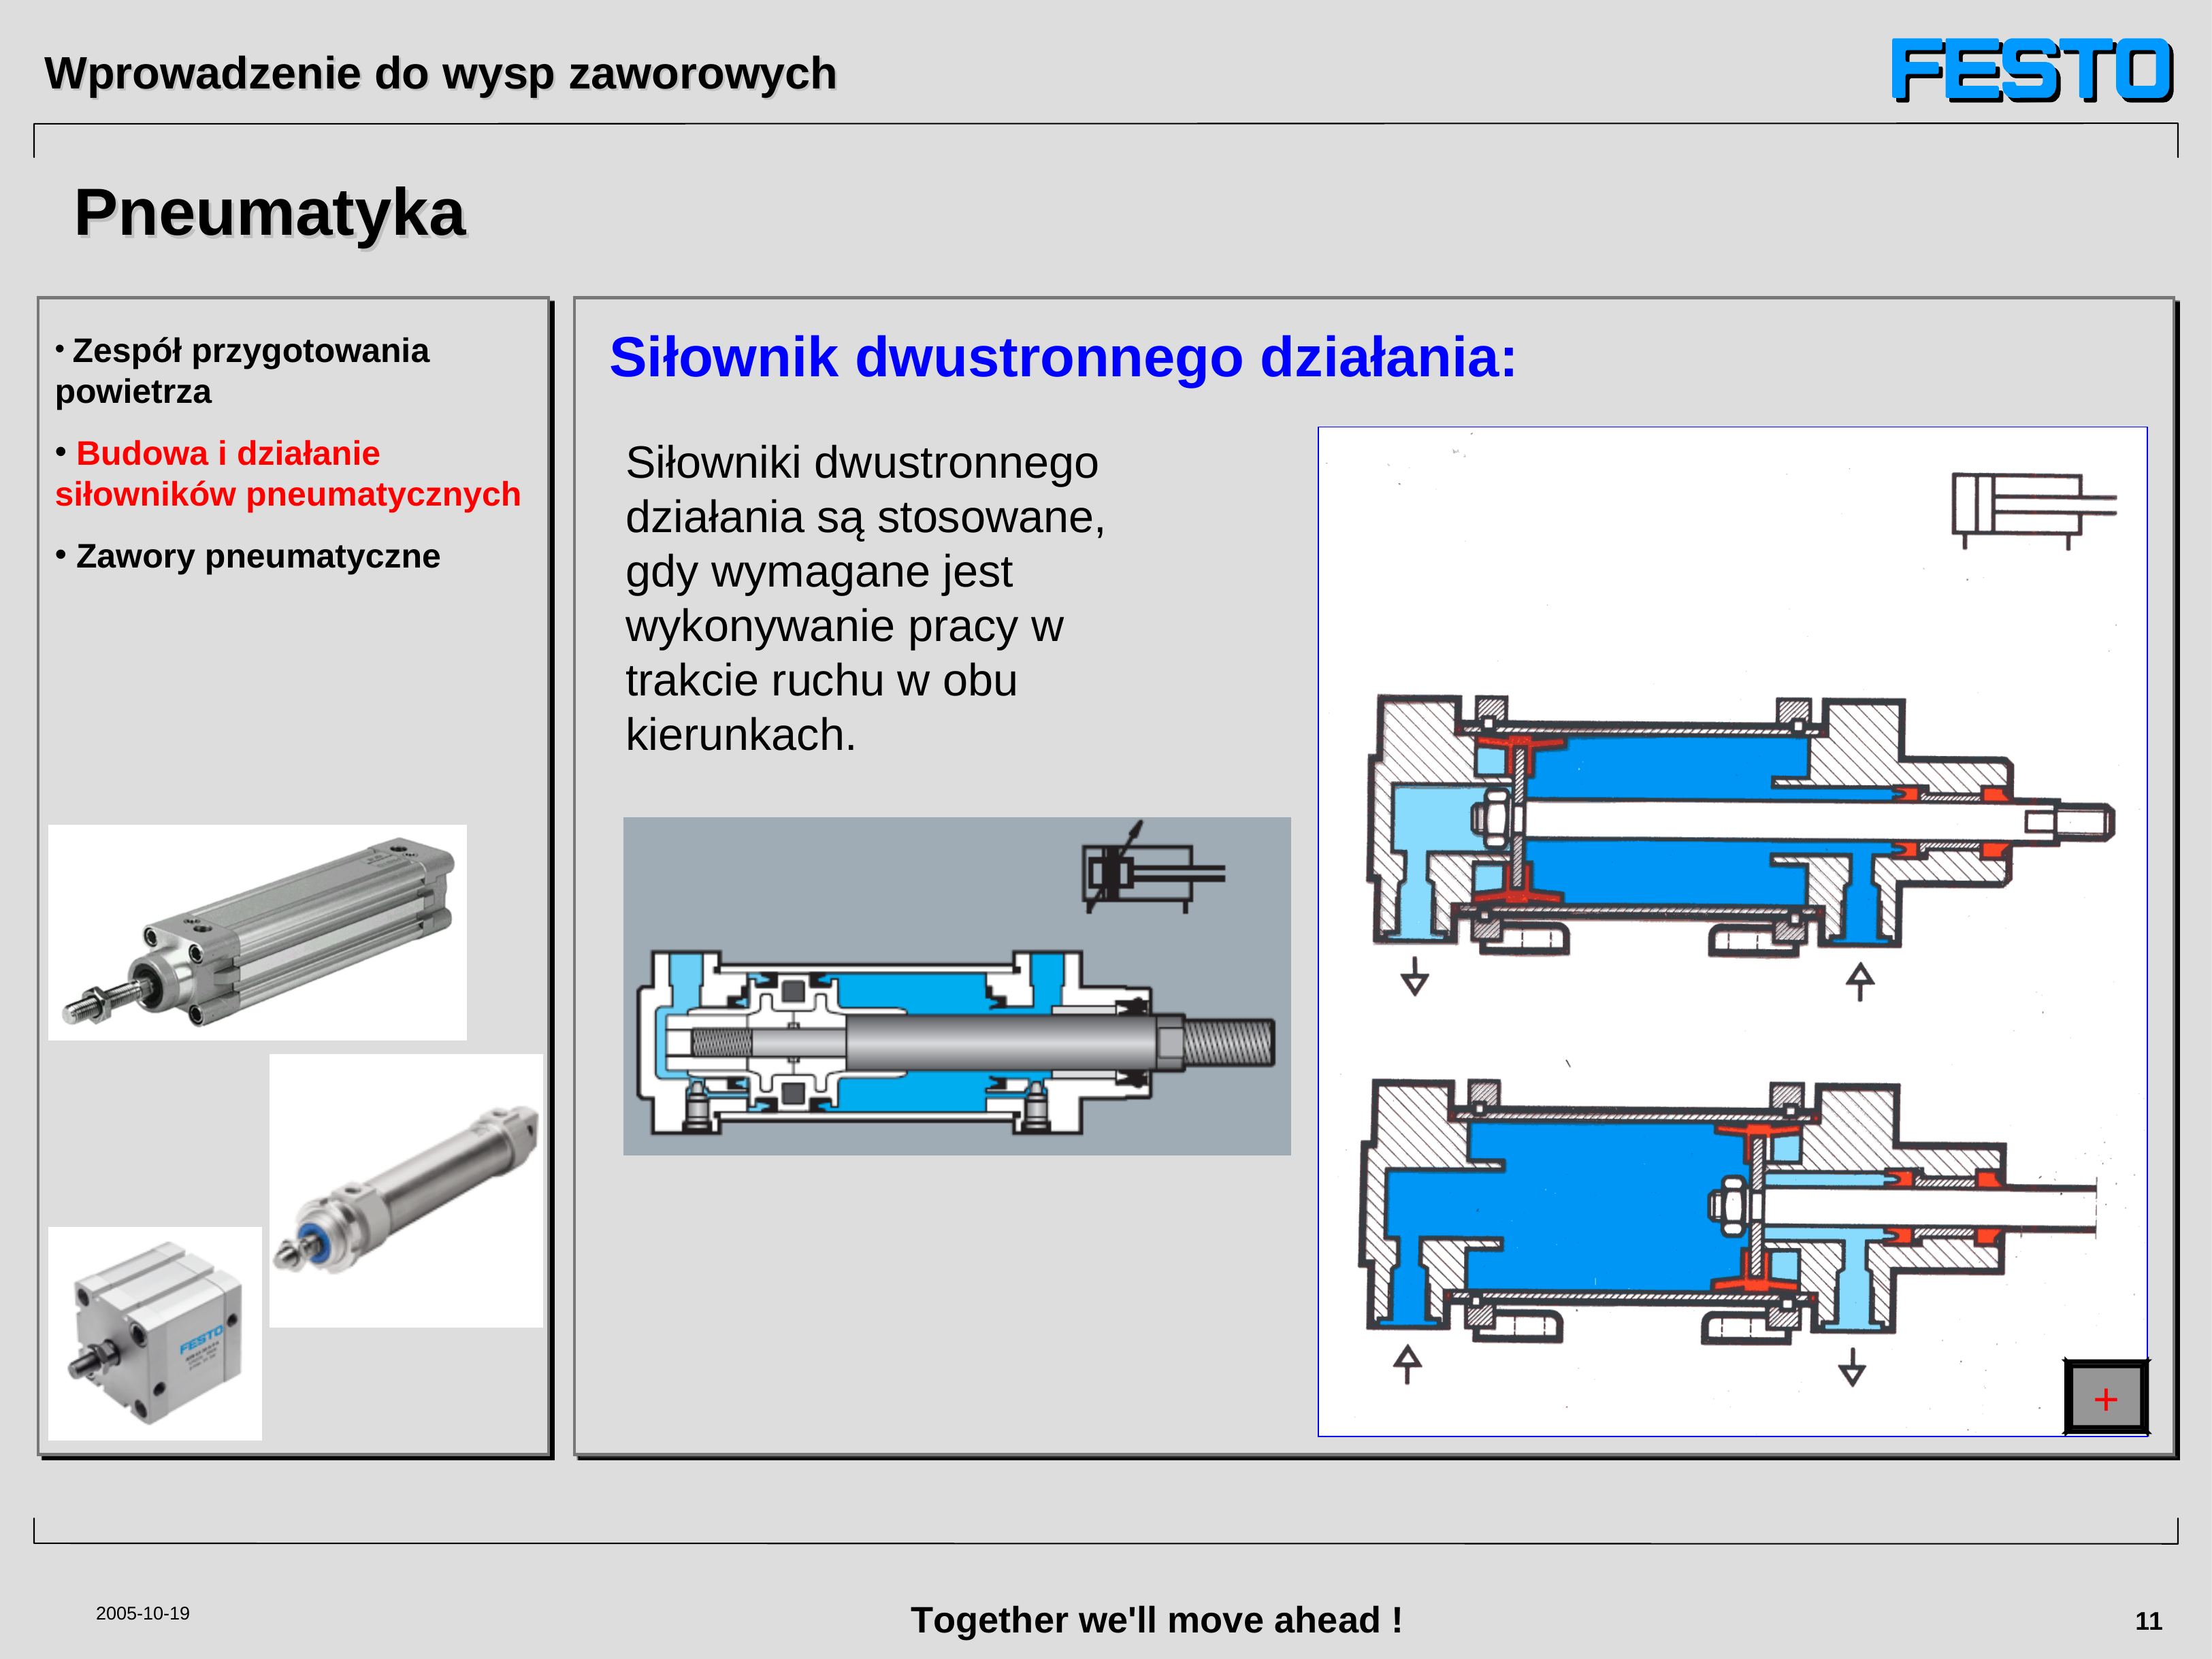

# Pneumatyka
Siłownik dwustronnego działania:
 Zespół przygotowania powietrza
 Budowa i działanie siłowników pneumatycznych
 Zawory pneumatyczne
Siłowniki dwustronnego działania są stosowane, gdy wymagane jest wykonywanie pracy w trakcie ruchu w obu kierunkach.
+
2005-10-19
Together we'll move ahead !